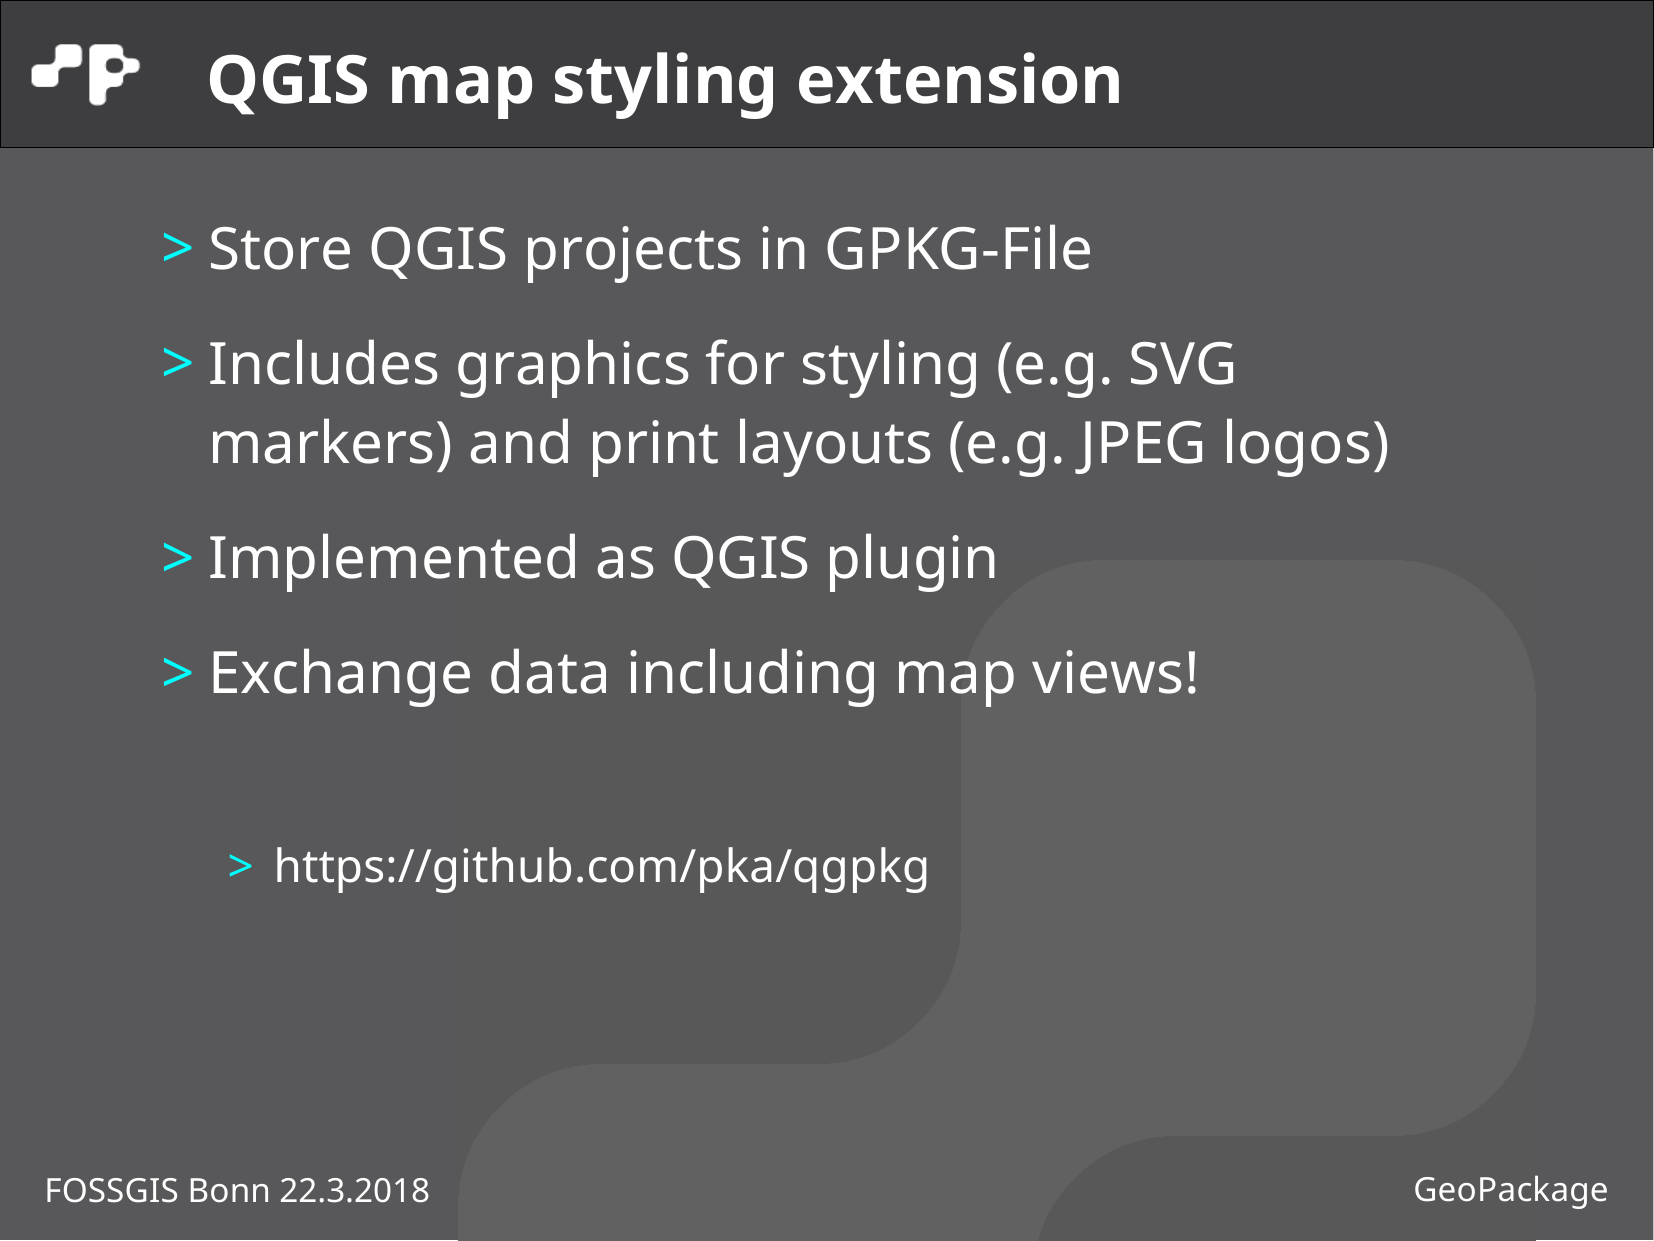

# QGIS map styling extension
Store QGIS projects in GPKG-File
Includes graphics for styling (e.g. SVG markers) and print layouts (e.g. JPEG logos)
Implemented as QGIS plugin
Exchange data including map views!
https://github.com/pka/qgpkg